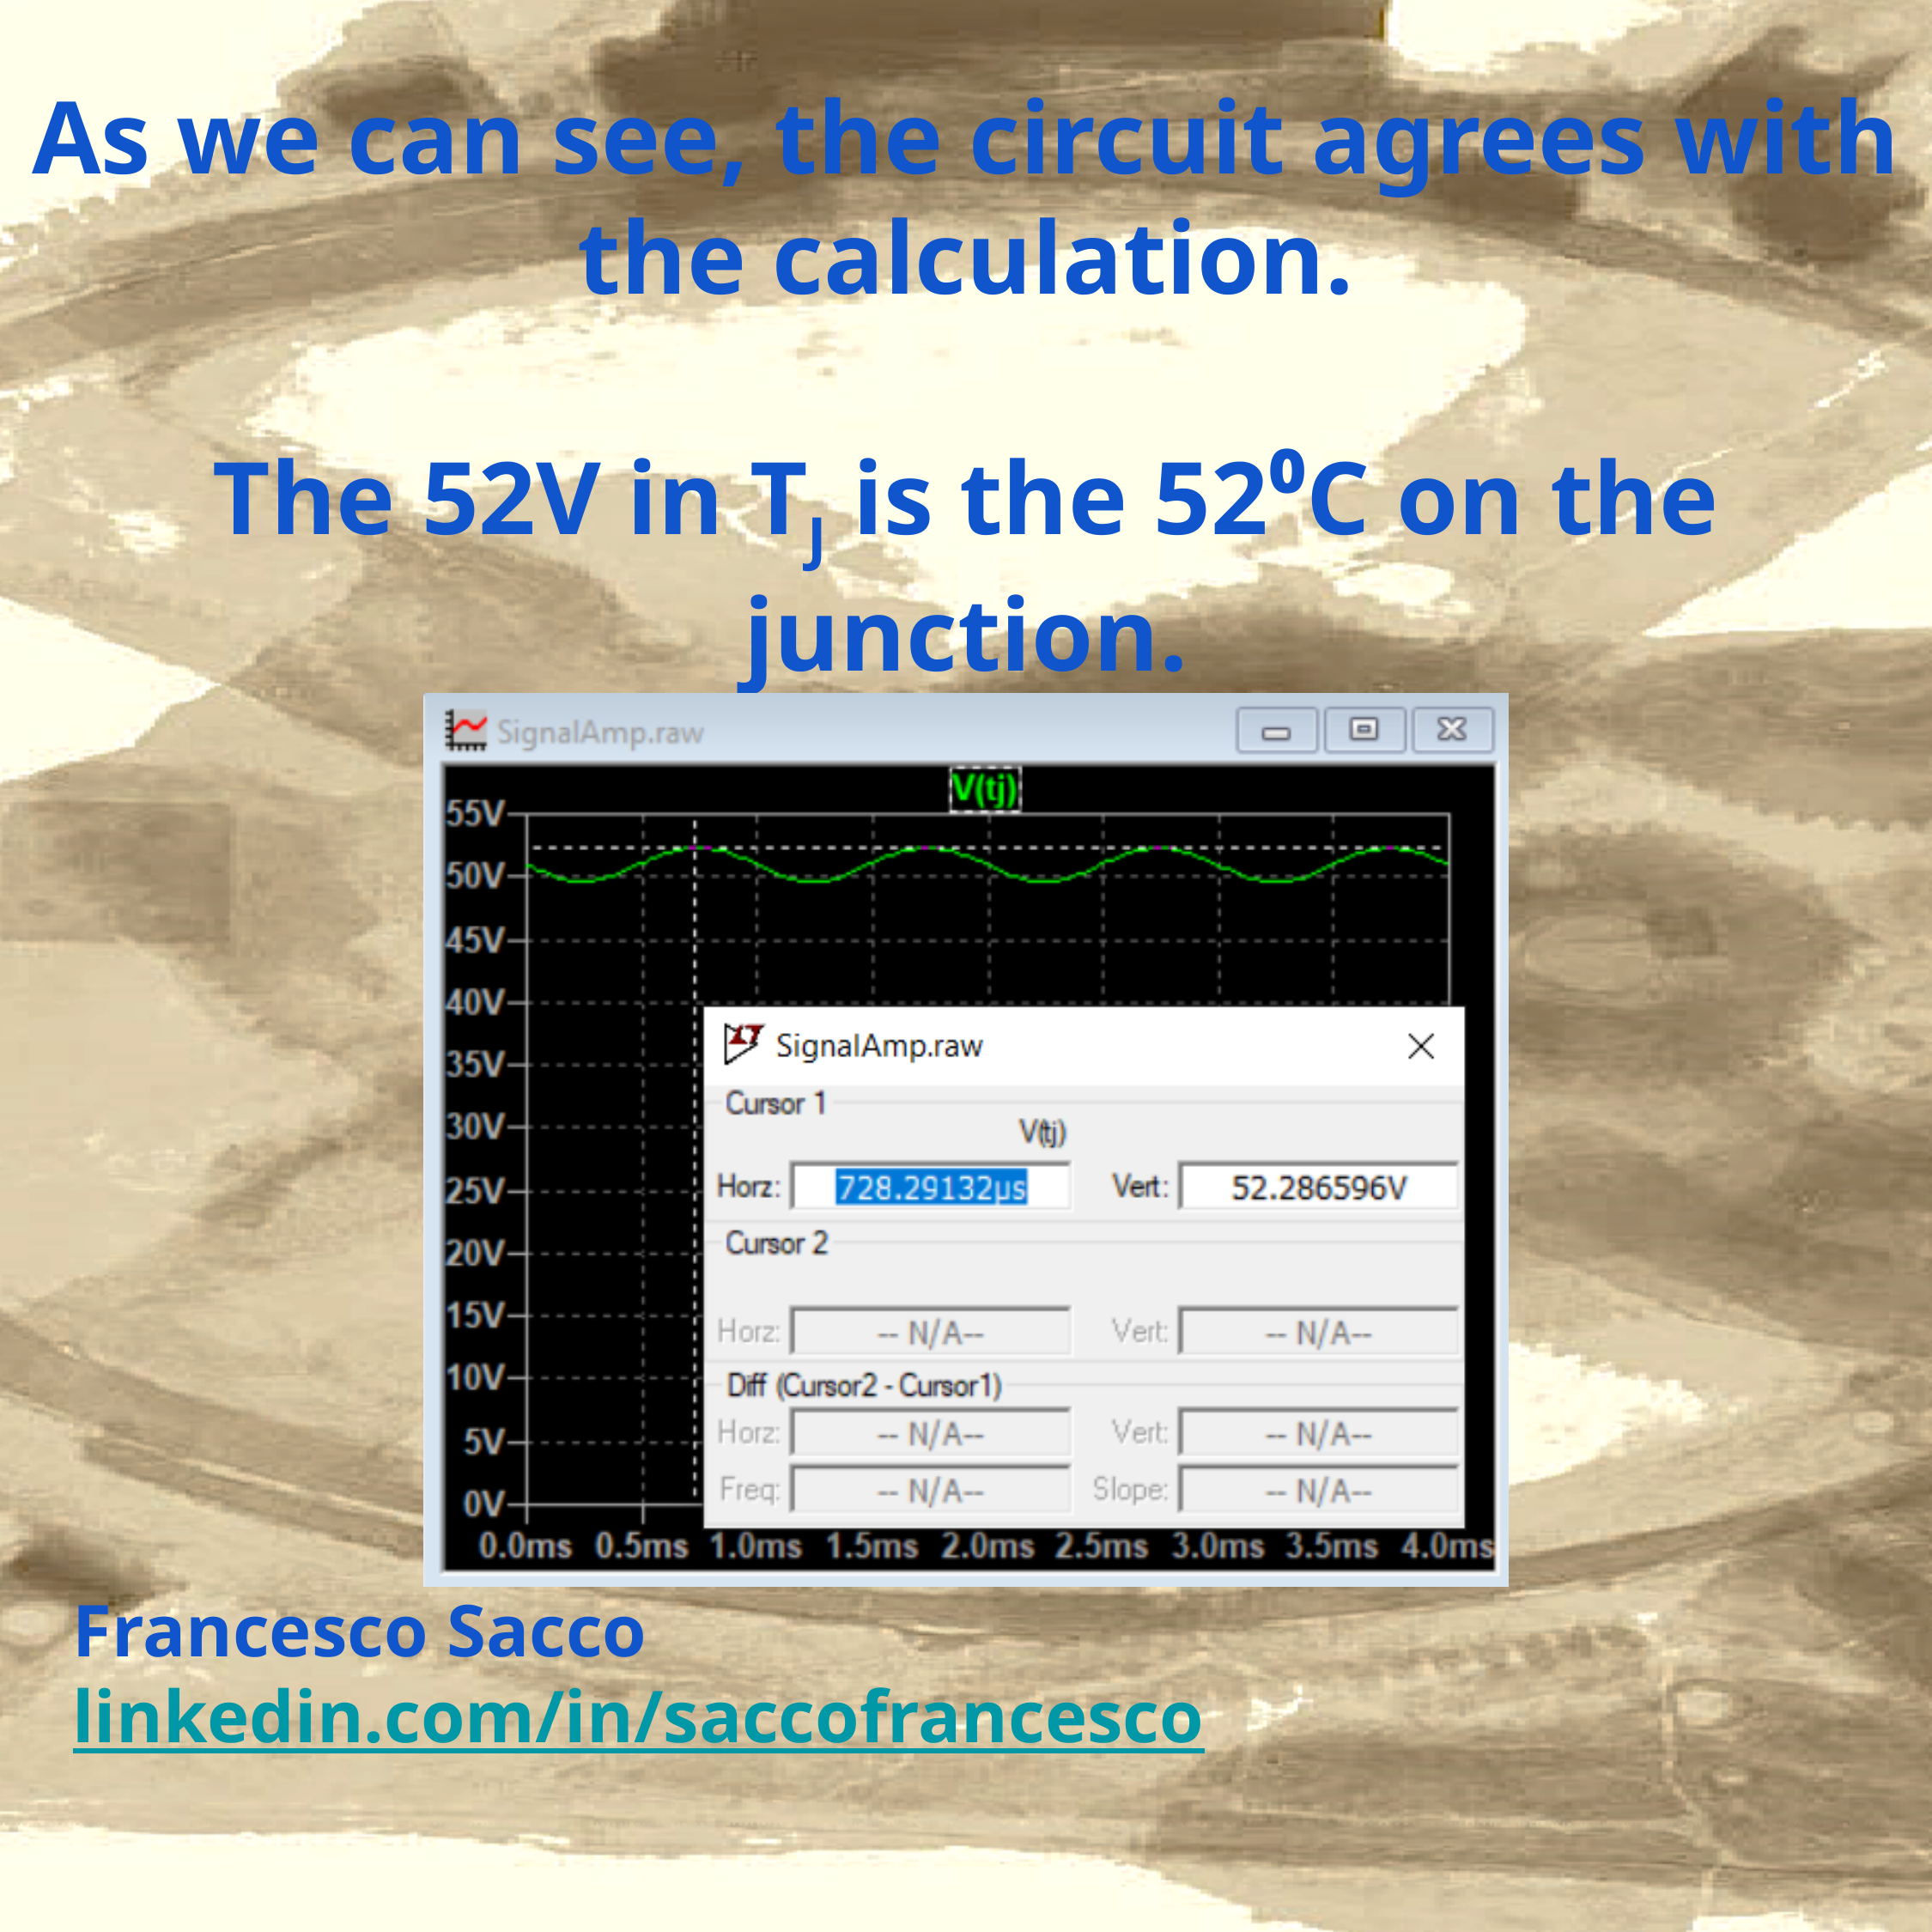

As we can see, the circuit agrees with the calculation.
The 52V in TJ is the 52⁰C on the junction.
Francesco Sacco
linkedin.com/in/saccofrancesco